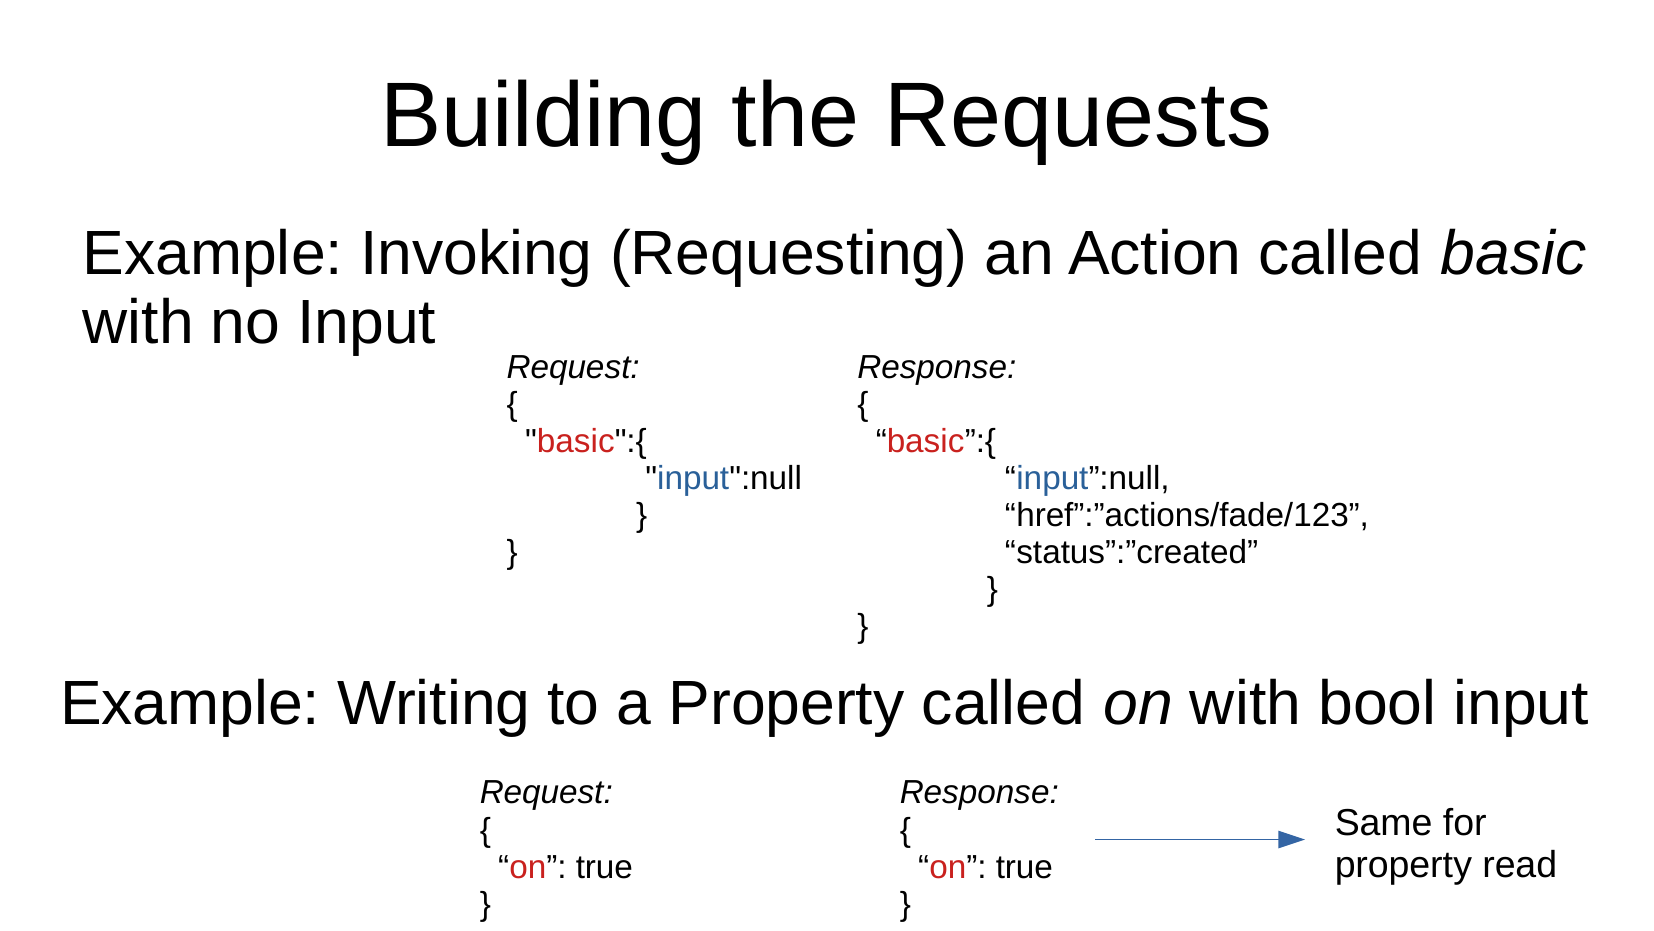

# Building the Requests
Example: Invoking (Requesting) an Action called basic with no Input
Response:
{
 “basic”:{
 “input”:null,
 “href”:”actions/fade/123”,
 “status”:”created”
 }
}
Request:
{
 "basic":{
 "input":null
 }
}
Example: Writing to a Property called on with bool input
Request:
{
 “on”: true
}
Response:
{
 “on”: true
}
Same for
property read
{
 "fade": {
 "input": {
 "level": 50,
 "duration": 2000
 },
 "href": "/things/lamp/actions/fade/123e4567-e89b-12d3-a456-426655",
 "status": "pending"
 }
}